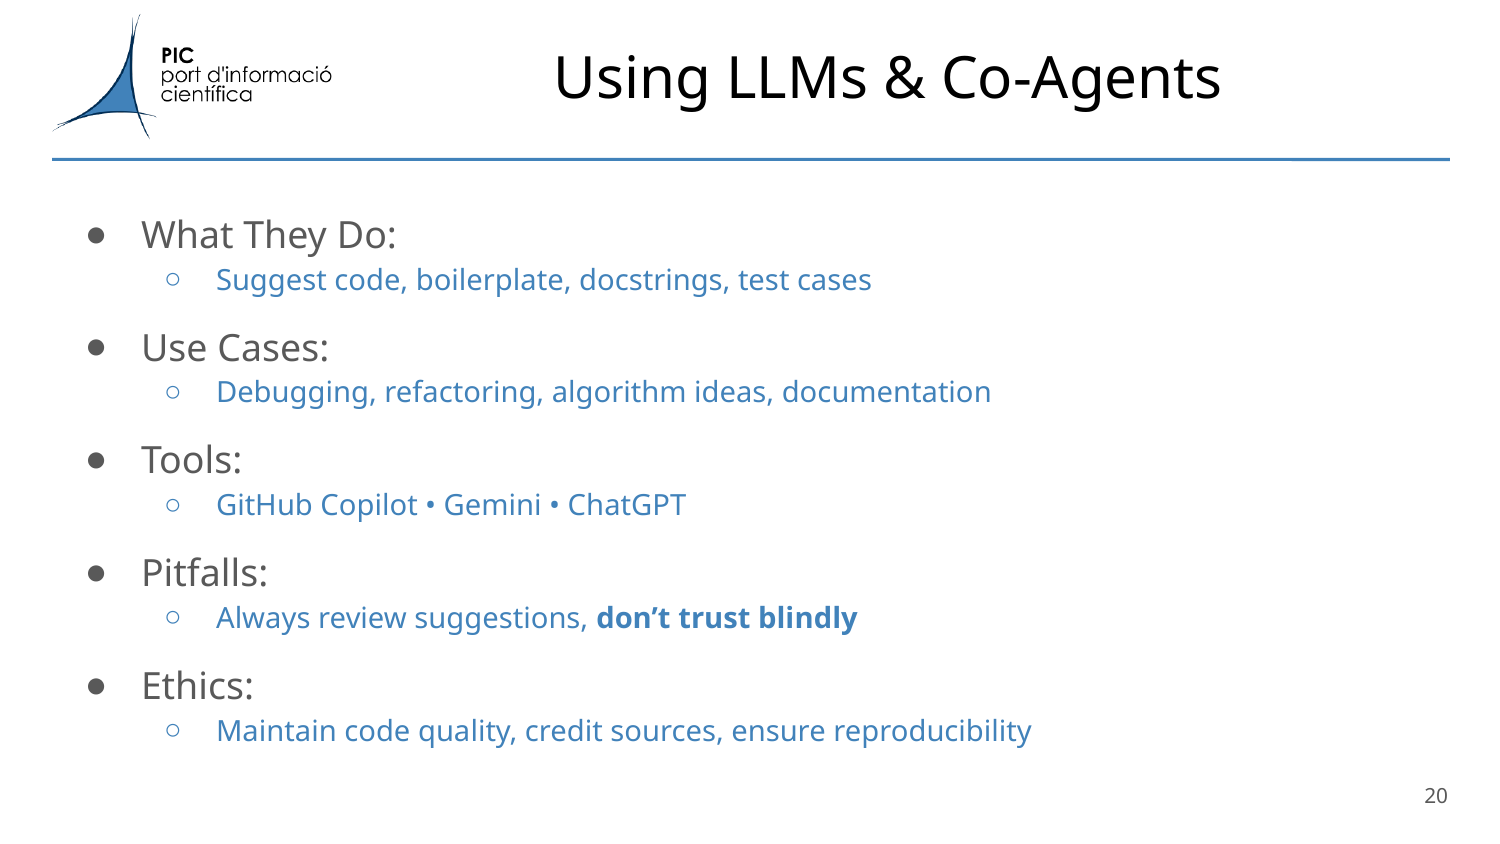

# Using LLMs & Co-Agents
What They Do:
Suggest code, boilerplate, docstrings, test cases
Use Cases:
Debugging, refactoring, algorithm ideas, documentation
Tools:
GitHub Copilot • Gemini • ChatGPT
Pitfalls:
Always review suggestions, don’t trust blindly
Ethics:
Maintain code quality, credit sources, ensure reproducibility